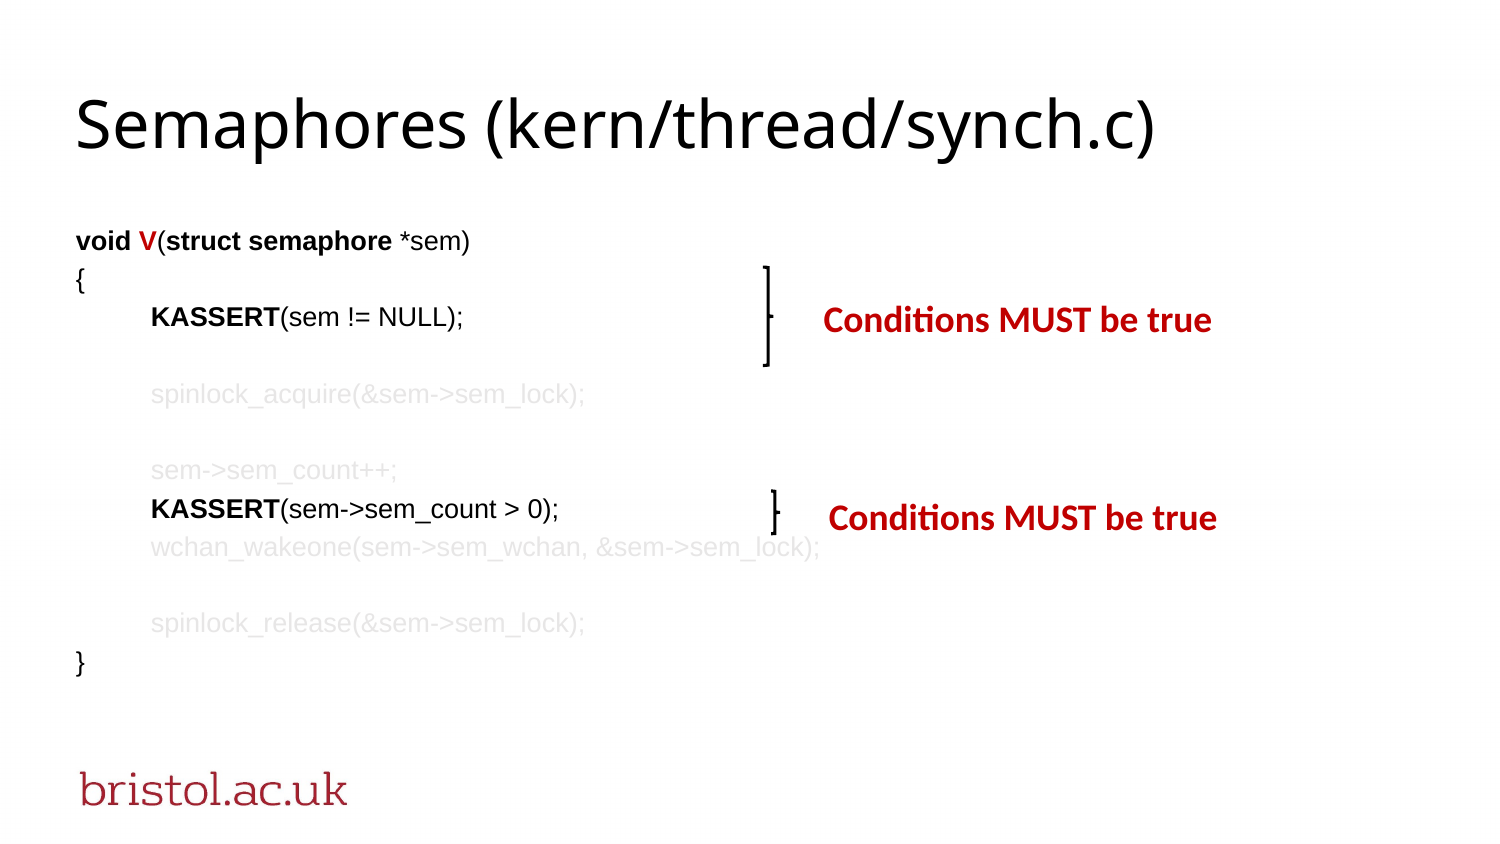

# Semaphores (kern/thread/synch.c)
void V(struct semaphore *sem)
{
	KASSERT(sem != NULL);
	spinlock_acquire(&sem->sem_lock);
	sem->sem_count++;
	KASSERT(sem->sem_count > 0);
	wchan_wakeone(sem->sem_wchan, &sem->sem_lock);
	spinlock_release(&sem->sem_lock);
}
Conditions MUST be true
Conditions MUST be true